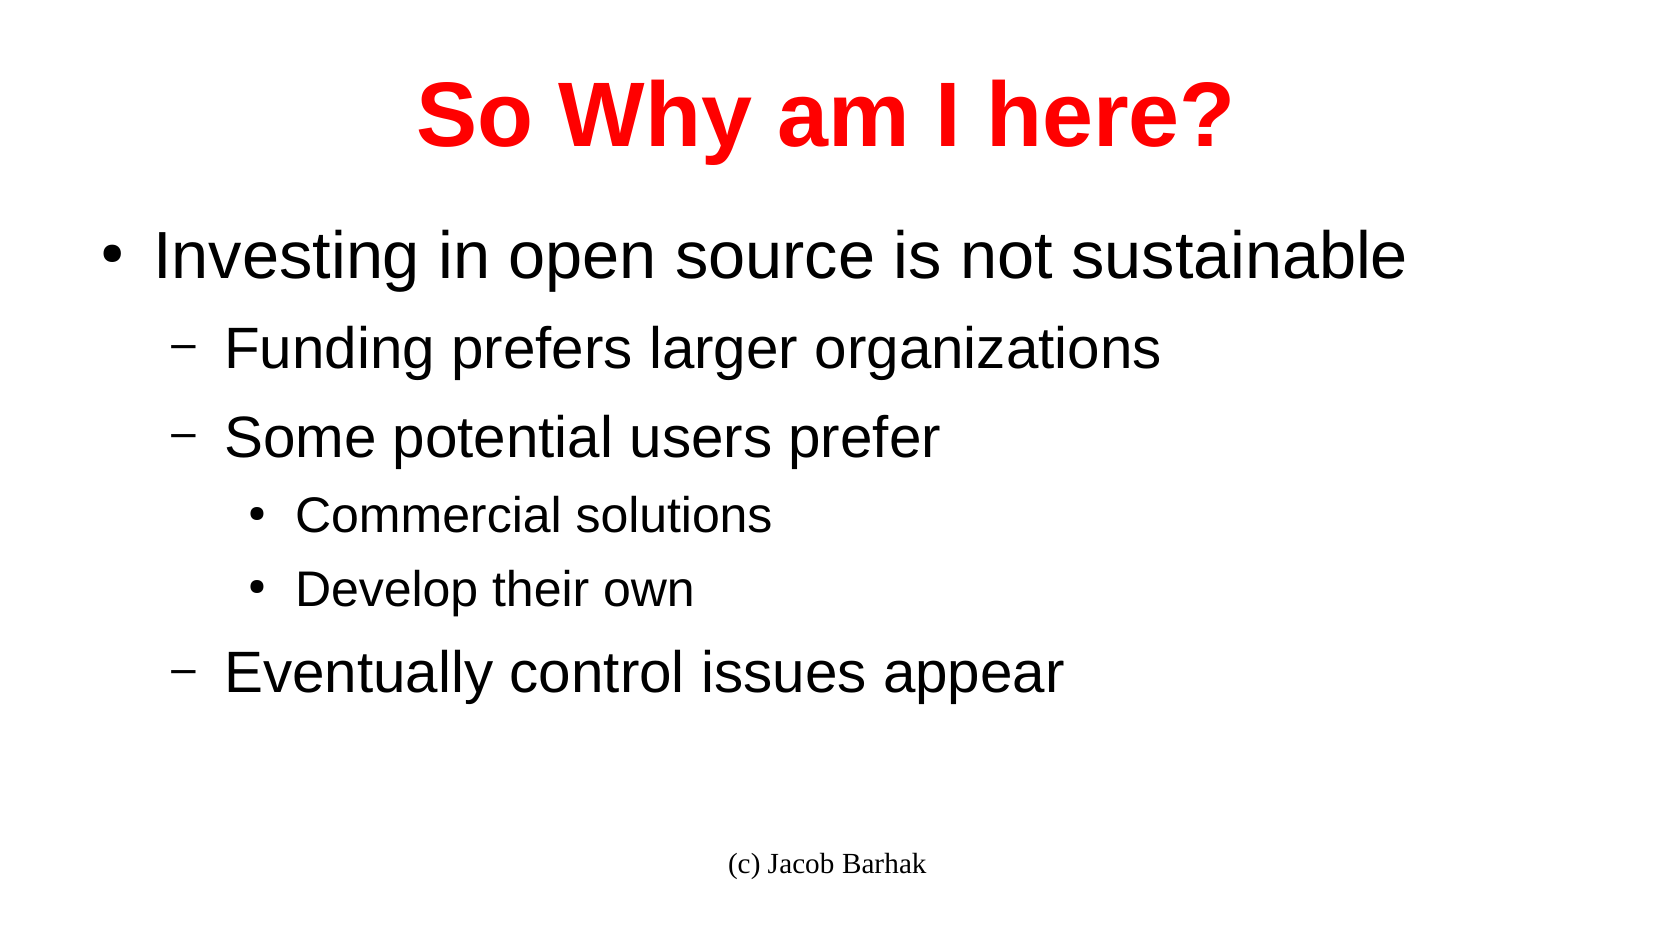

# So Why am I here?
Investing in open source is not sustainable
Funding prefers larger organizations
Some potential users prefer
Commercial solutions
Develop their own
Eventually control issues appear